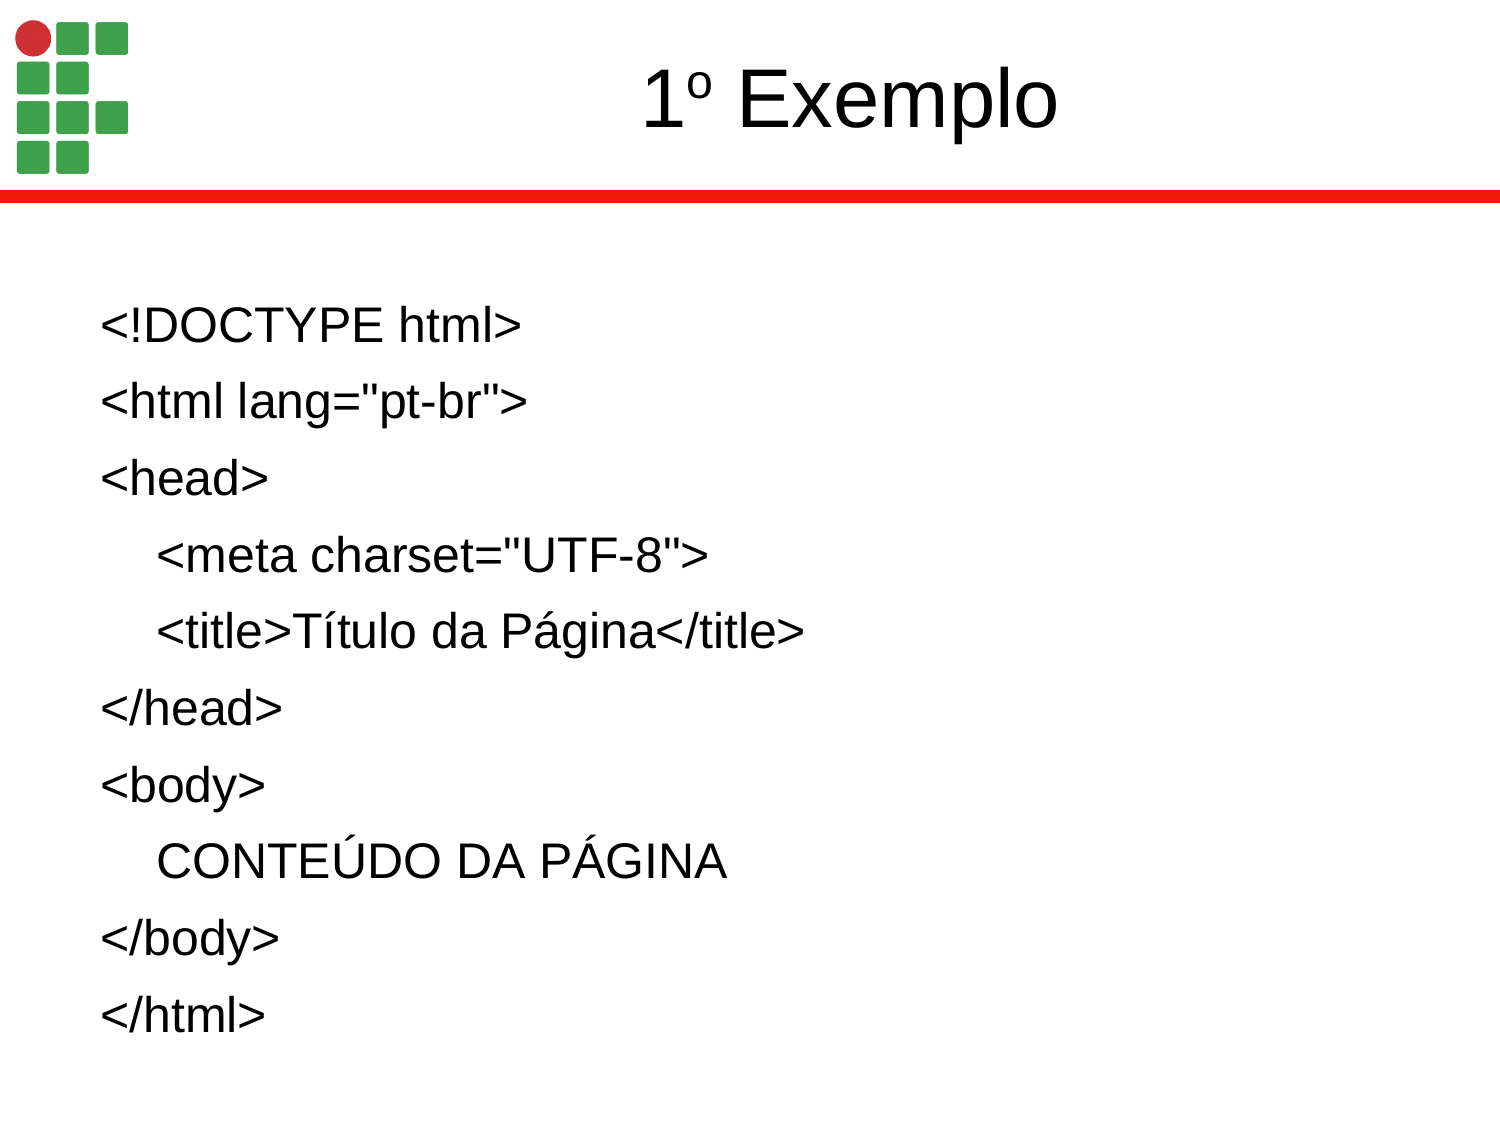

# 1o Exemplo
<!DOCTYPE html>
<html lang="pt-br">
<head>
 <meta charset="UTF-8">
 <title>Título da Página</title>
</head>
<body>
 CONTEÚDO DA PÁGINA
</body>
</html>